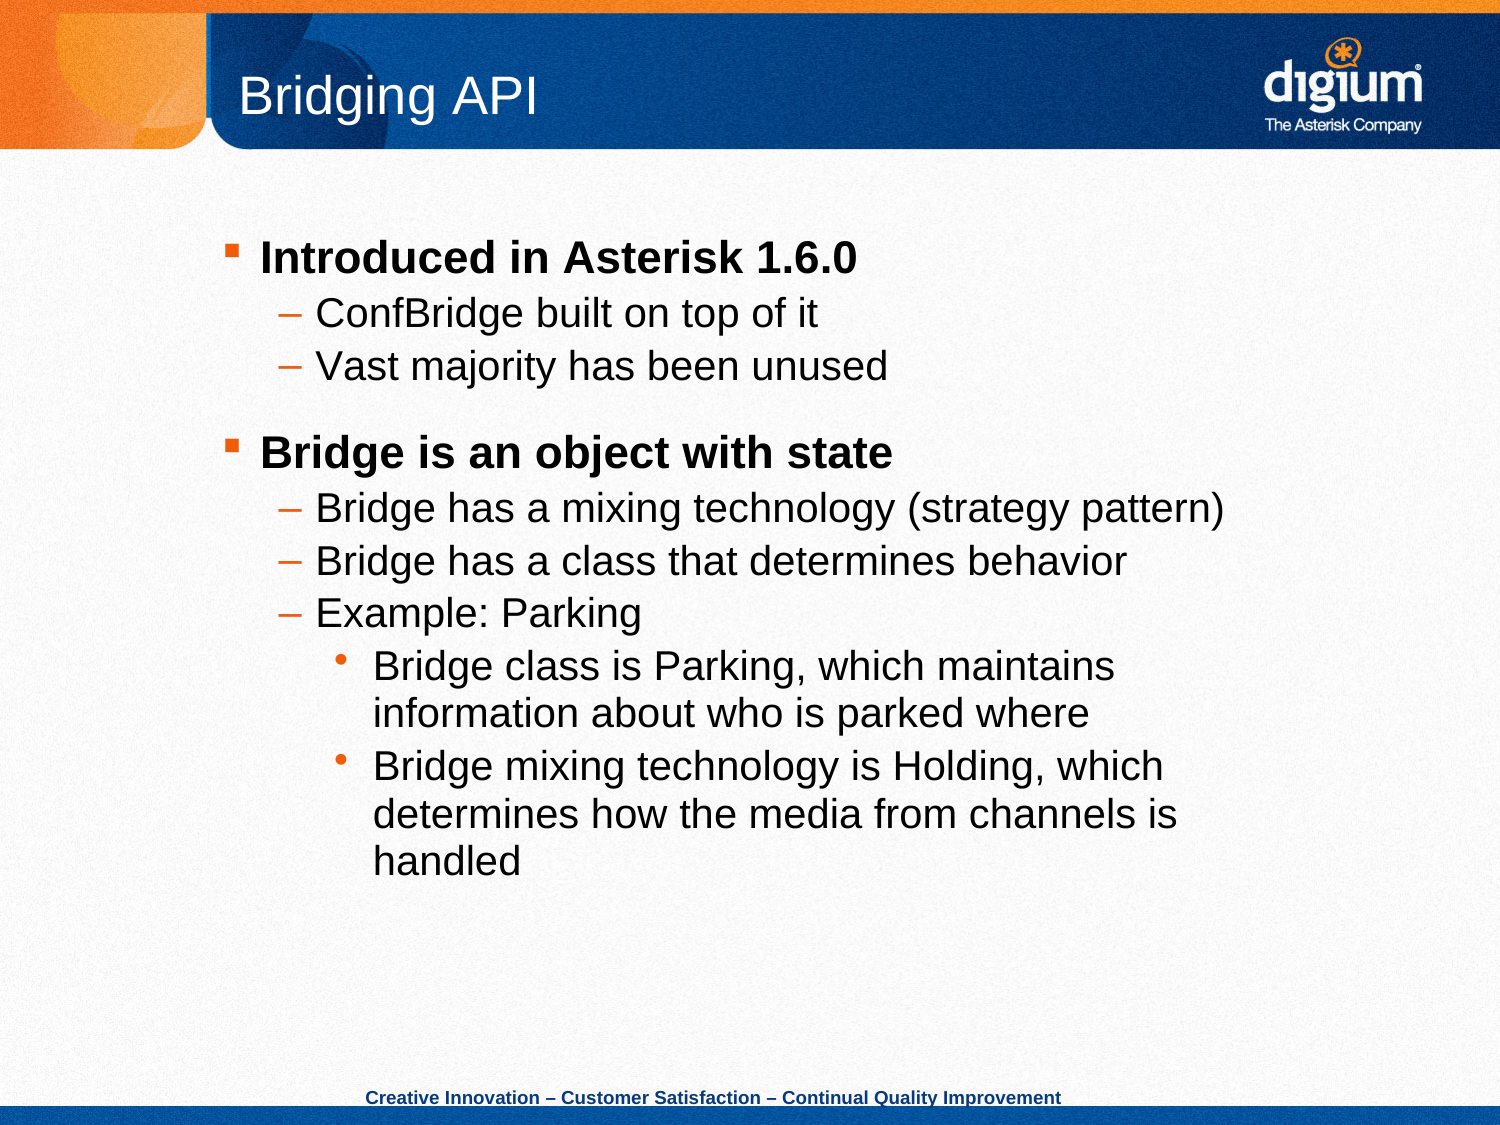

# Bridging API
Introduced in Asterisk 1.6.0
ConfBridge built on top of it
Vast majority has been unused
Bridge is an object with state
Bridge has a mixing technology (strategy pattern)
Bridge has a class that determines behavior
Example: Parking
Bridge class is Parking, which maintains information about who is parked where
Bridge mixing technology is Holding, which determines how the media from channels is handled